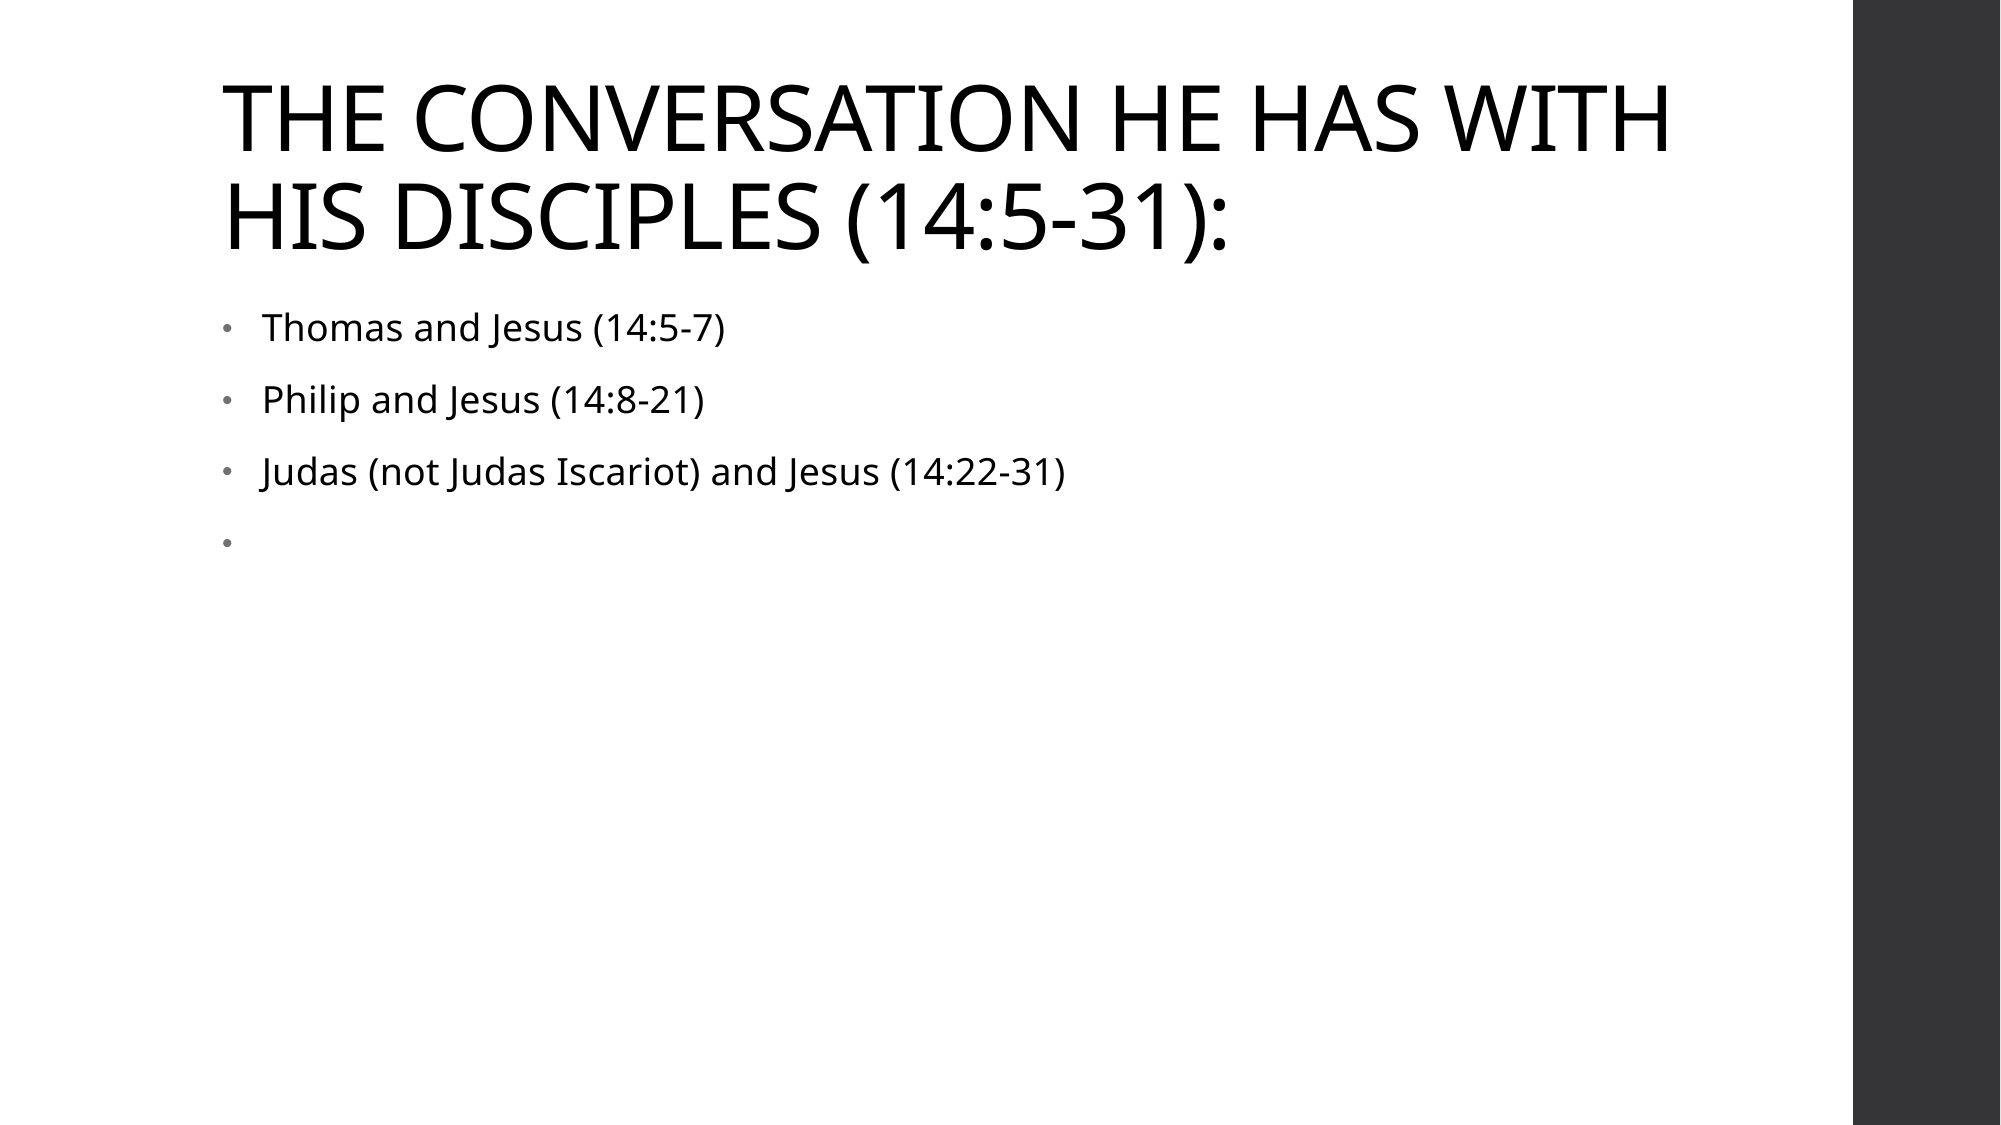

# THE CONVERSATION HE HAS WITH HIS DISCIPLES (14:5-31):
 Thomas and Jesus (14:5-7)
 Philip and Jesus (14:8-21)
 Judas (not Judas Iscariot) and Jesus (14:22-31)